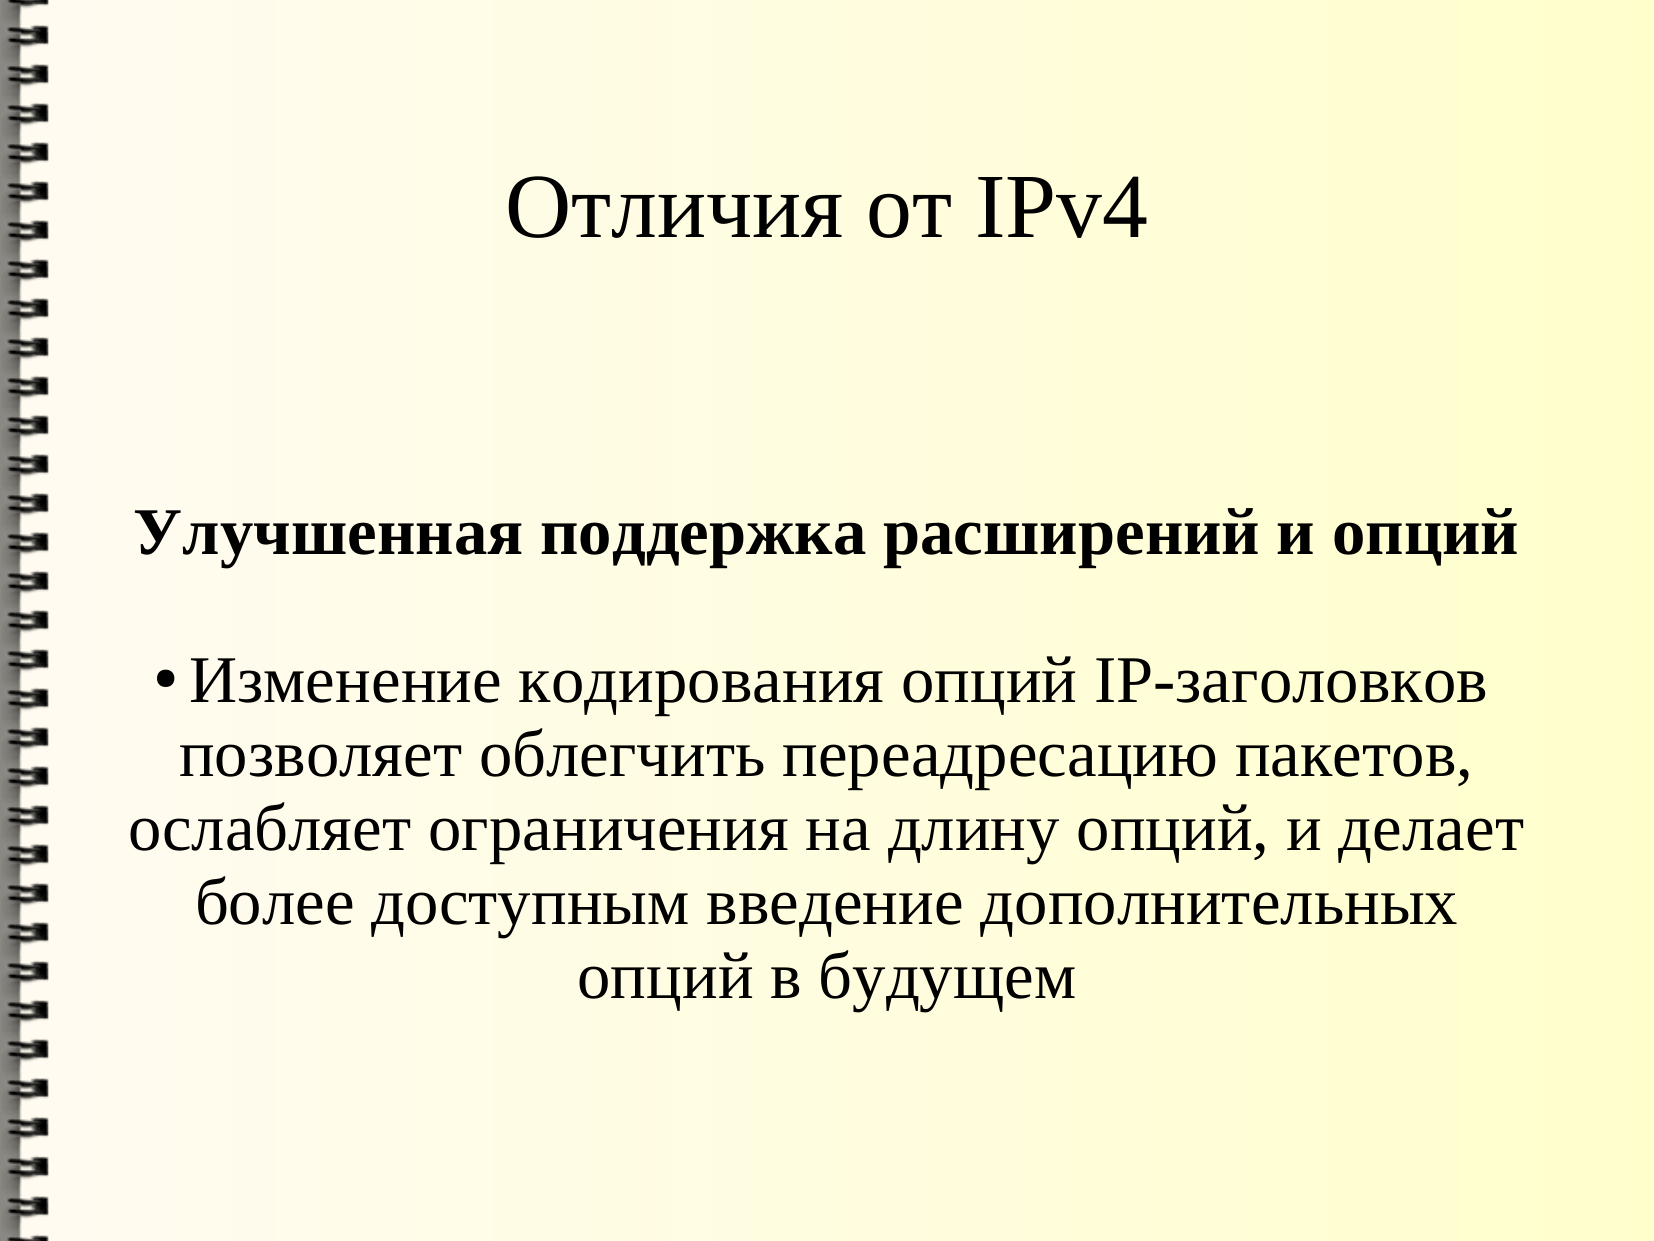

# Отличия от IPv4
Улучшенная поддержка расширений и опций
Изменение кодирования опций IP-заголовков позволяет облегчить переадресацию пакетов, ослабляет ограничения на длину опций, и делает более доступным введение дополнительных опций в будущем